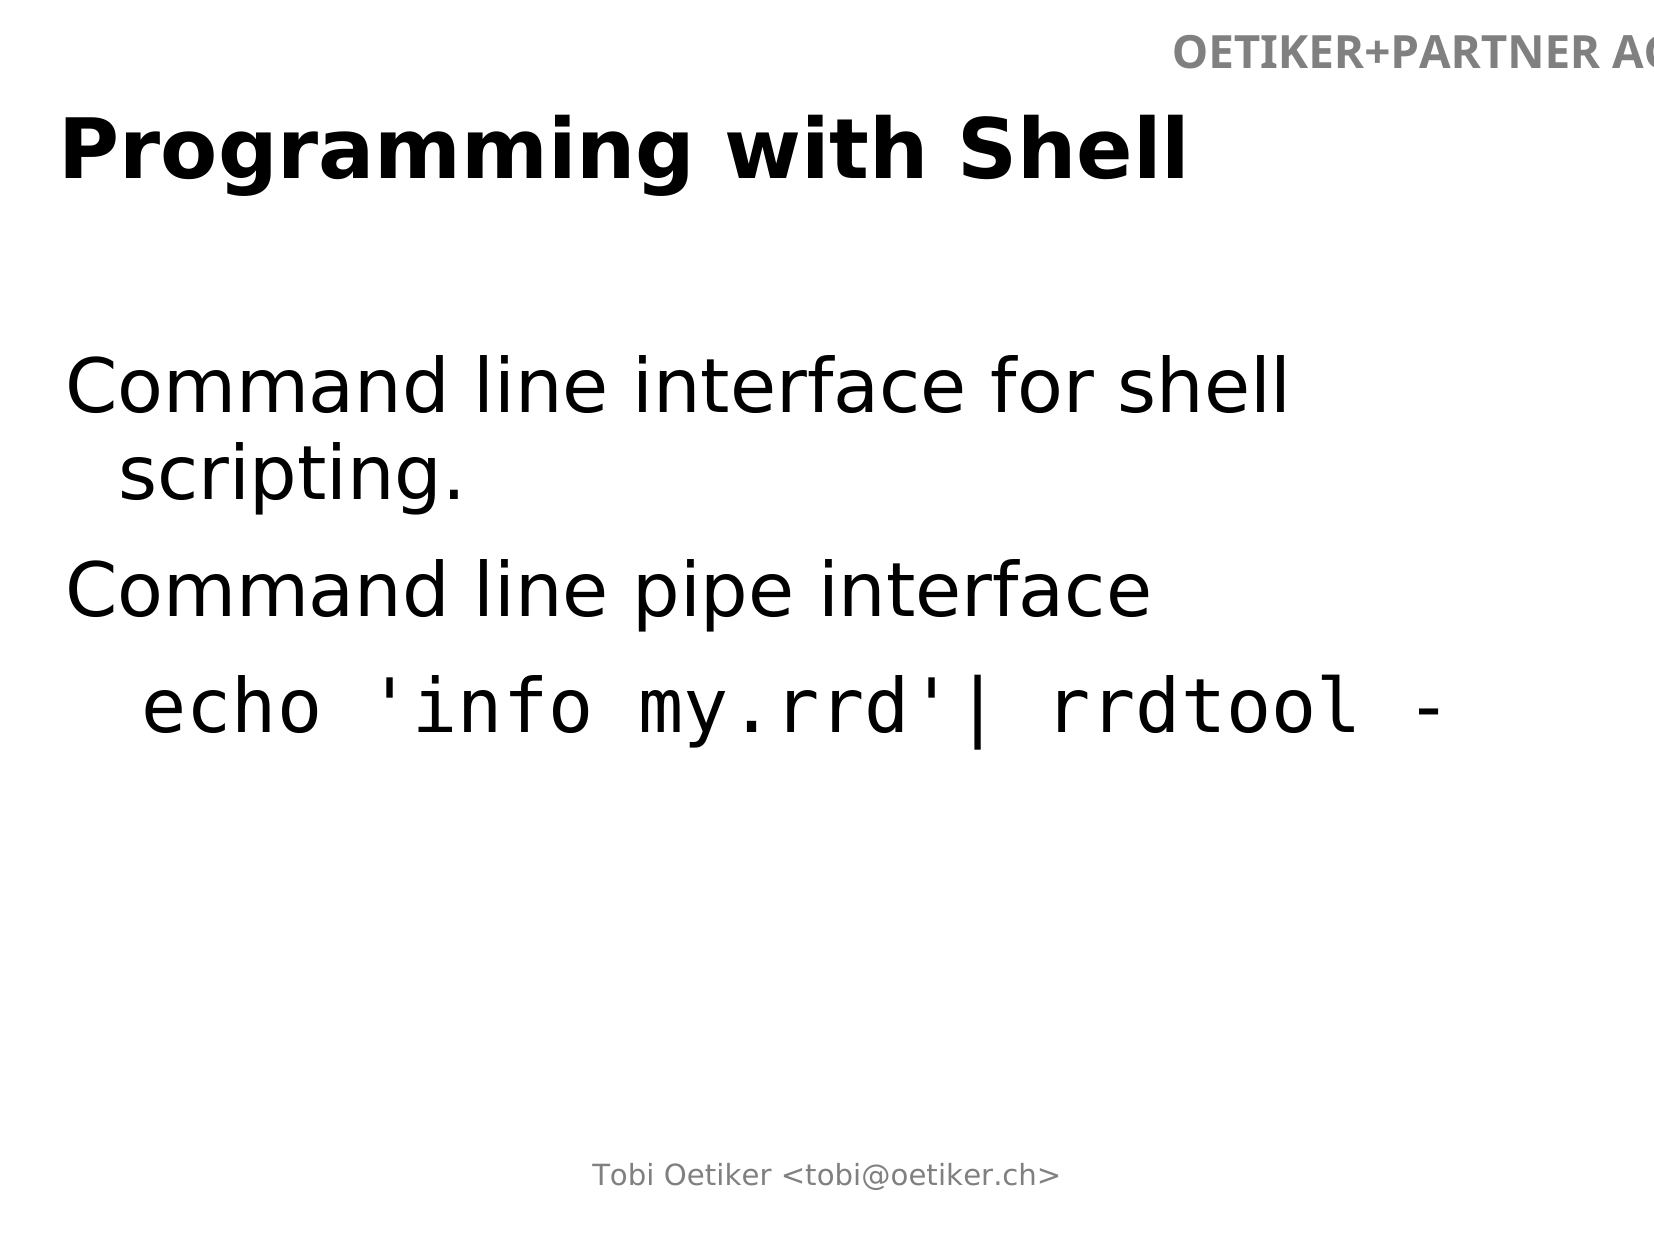

# Programming with Shell
Command line interface for shell scripting.
Command line pipe interface
echo 'info my.rrd'| rrdtool -